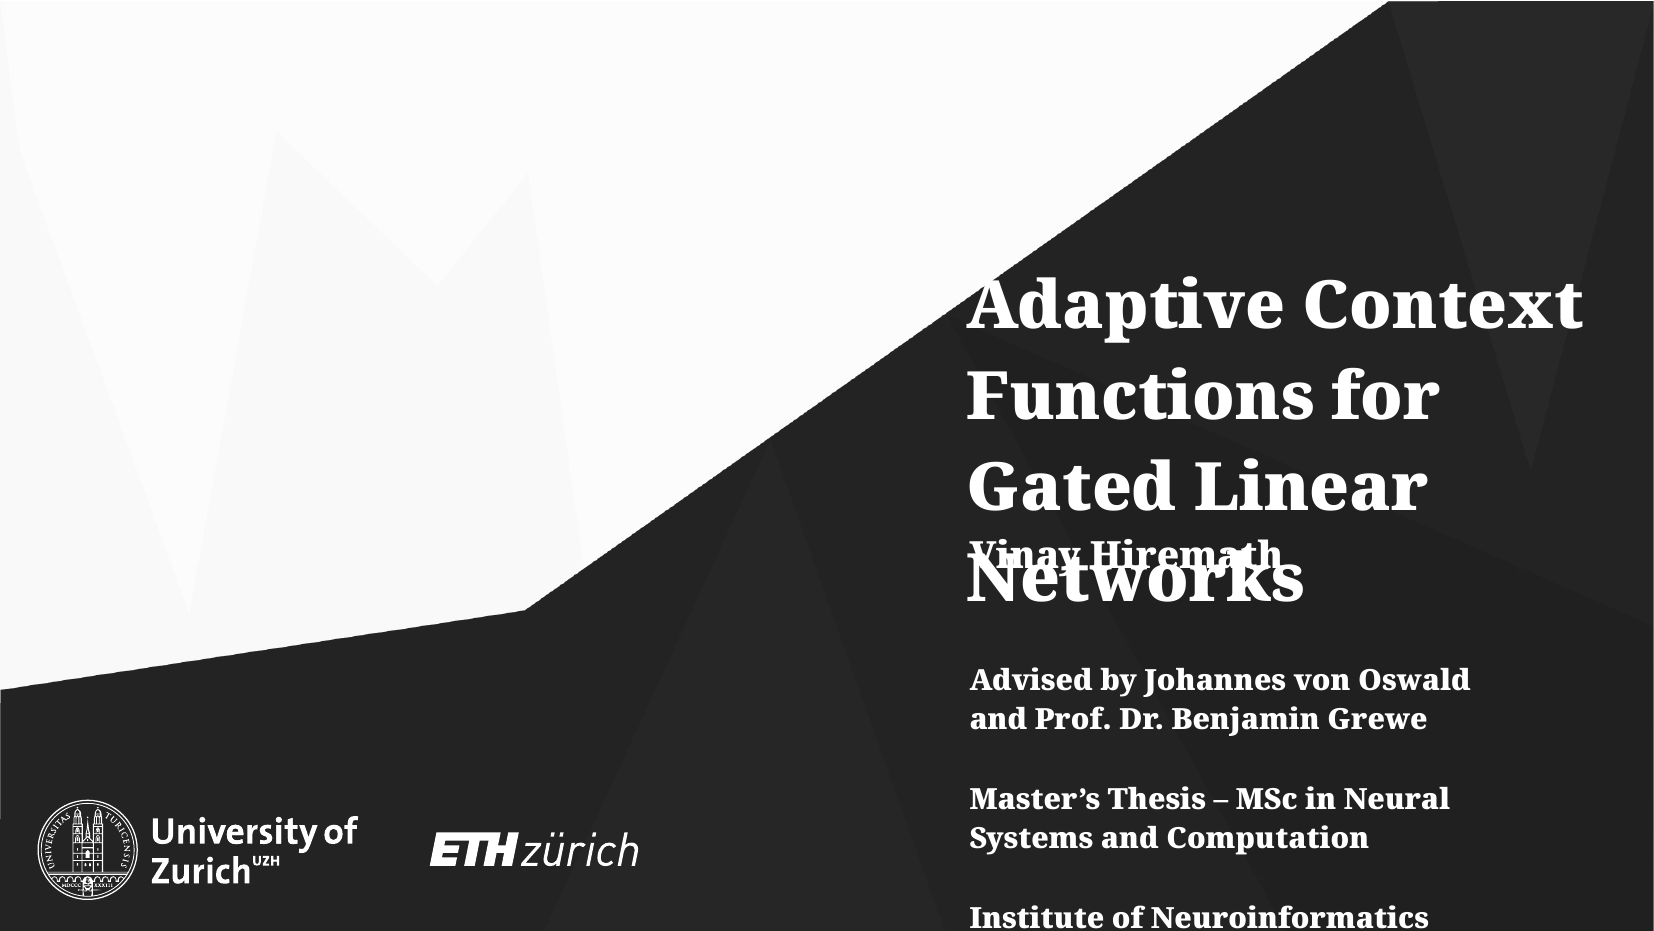

# Adaptive Context Functions for Gated Linear Networks
Vinay Hiremath
Advised by Johannes von Oswald
and Prof. Dr. Benjamin Grewe
Master’s Thesis – MSc in Neural
Systems and Computation
Institute of Neuroinformatics